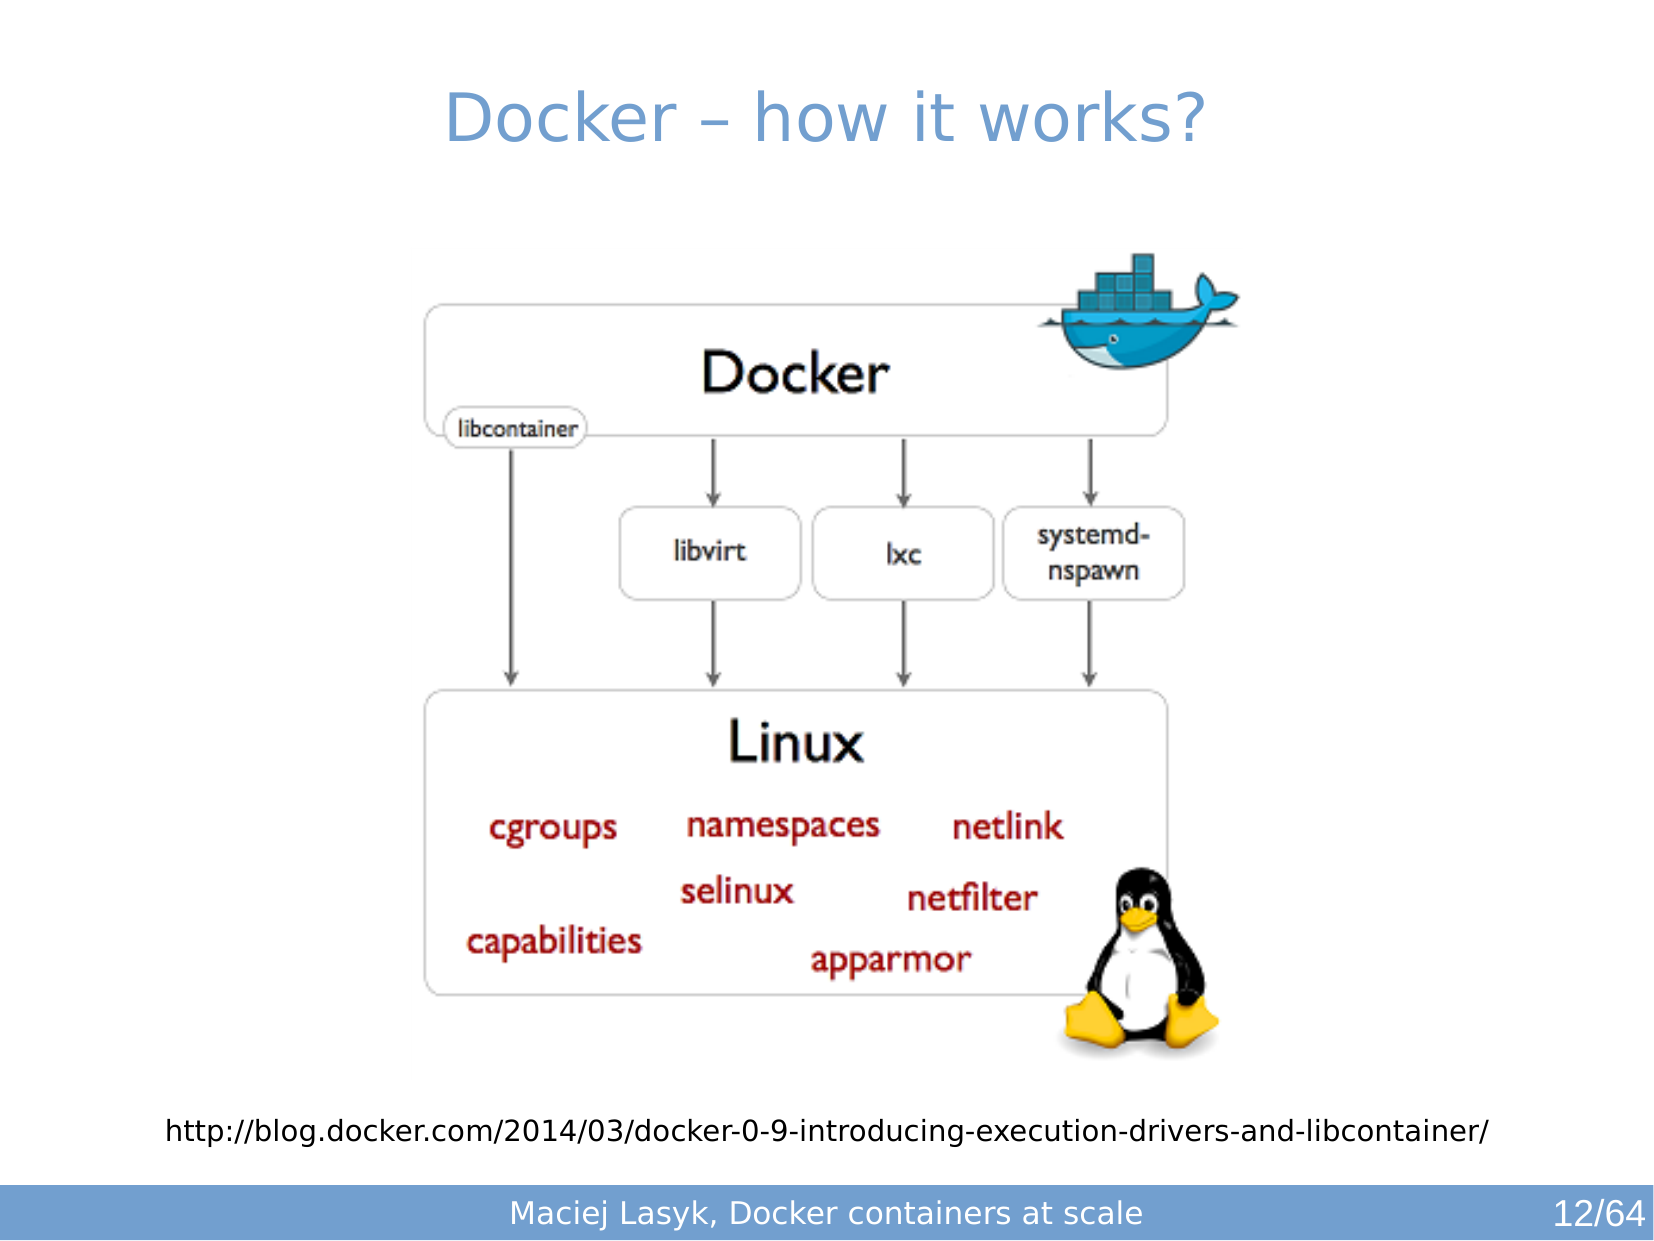

Docker – how it works?
http://blog.docker.com/2014/03/docker-0-9-introducing-execution-drivers-and-libcontainer/
 12/64
Maciej Lasyk, Docker containers at scale